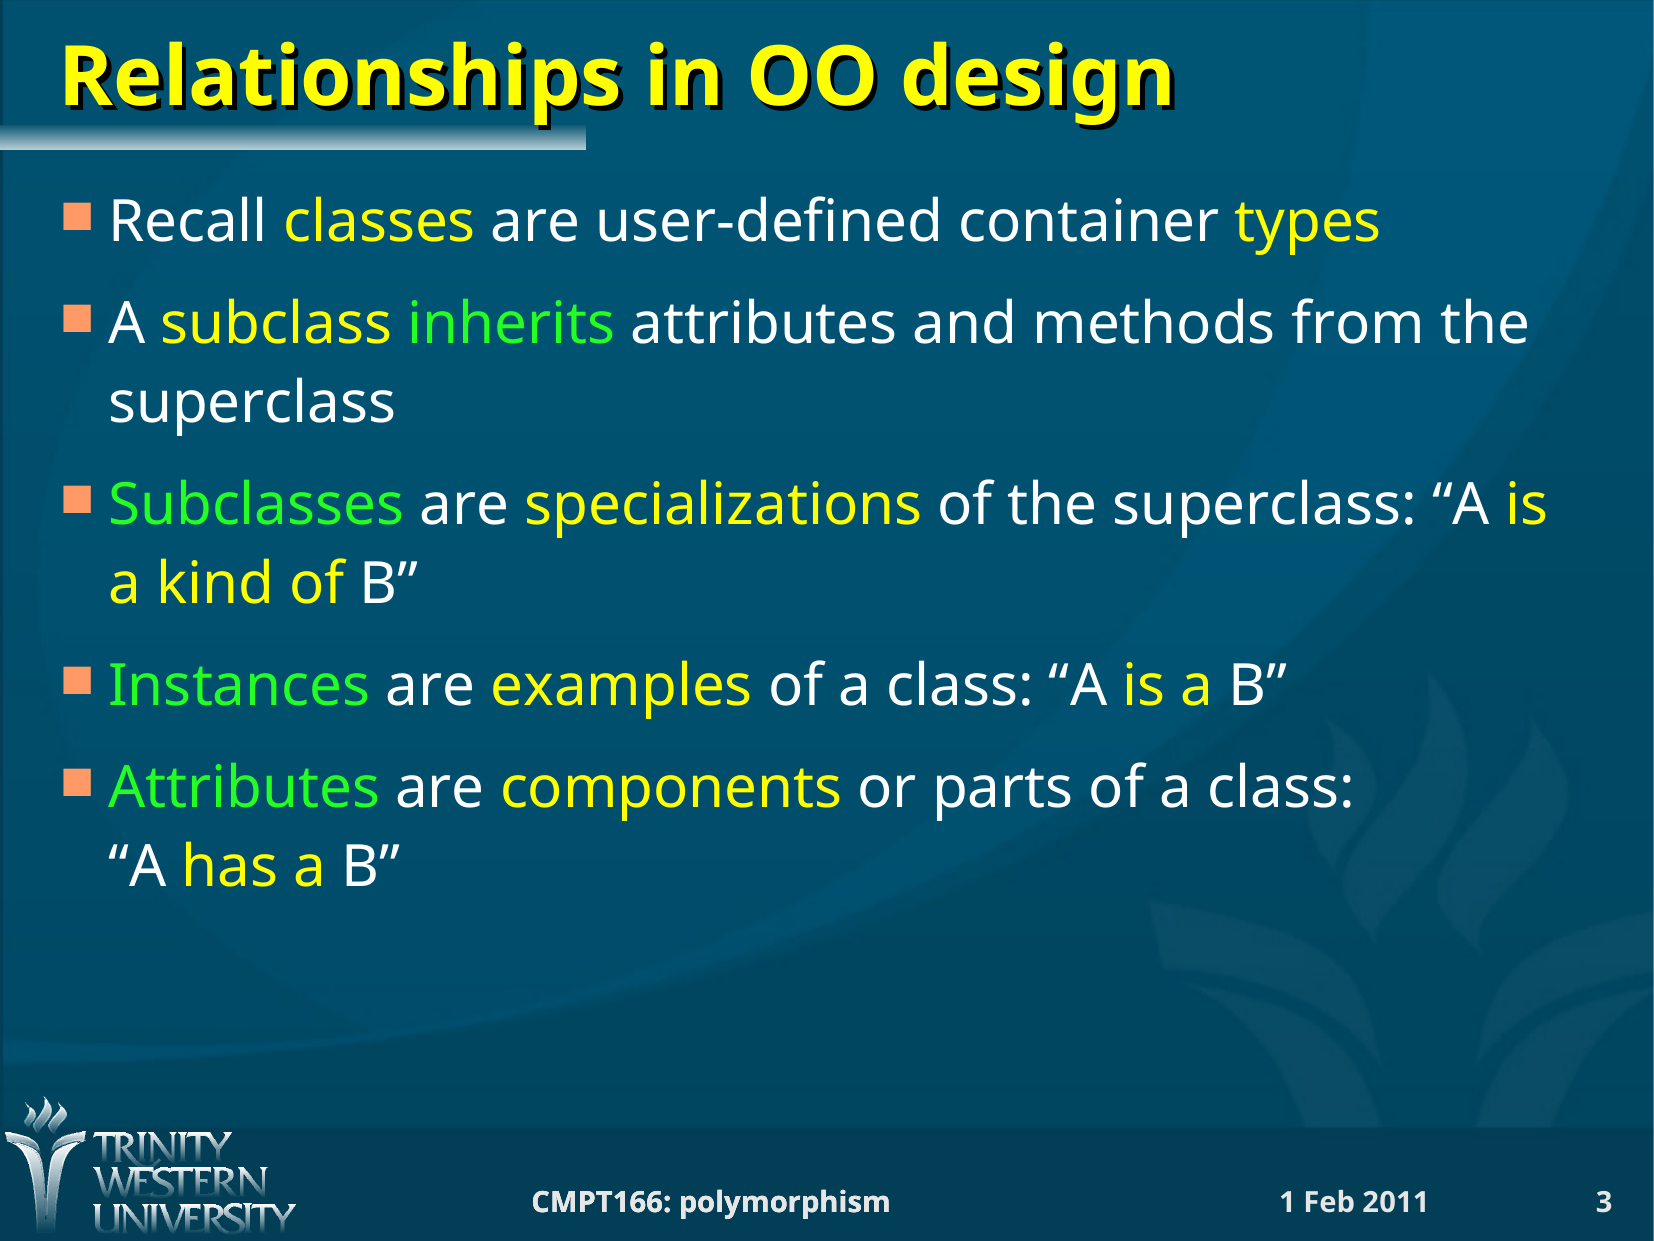

# Relationships in OO design
Recall classes are user-defined container types
A subclass inherits attributes and methods from the superclass
Subclasses are specializations of the superclass: “A is a kind of B”
Instances are examples of a class: “A is a B”
Attributes are components or parts of a class:
“A has a B”
CMPT166: polymorphism
1 Feb 2011
3